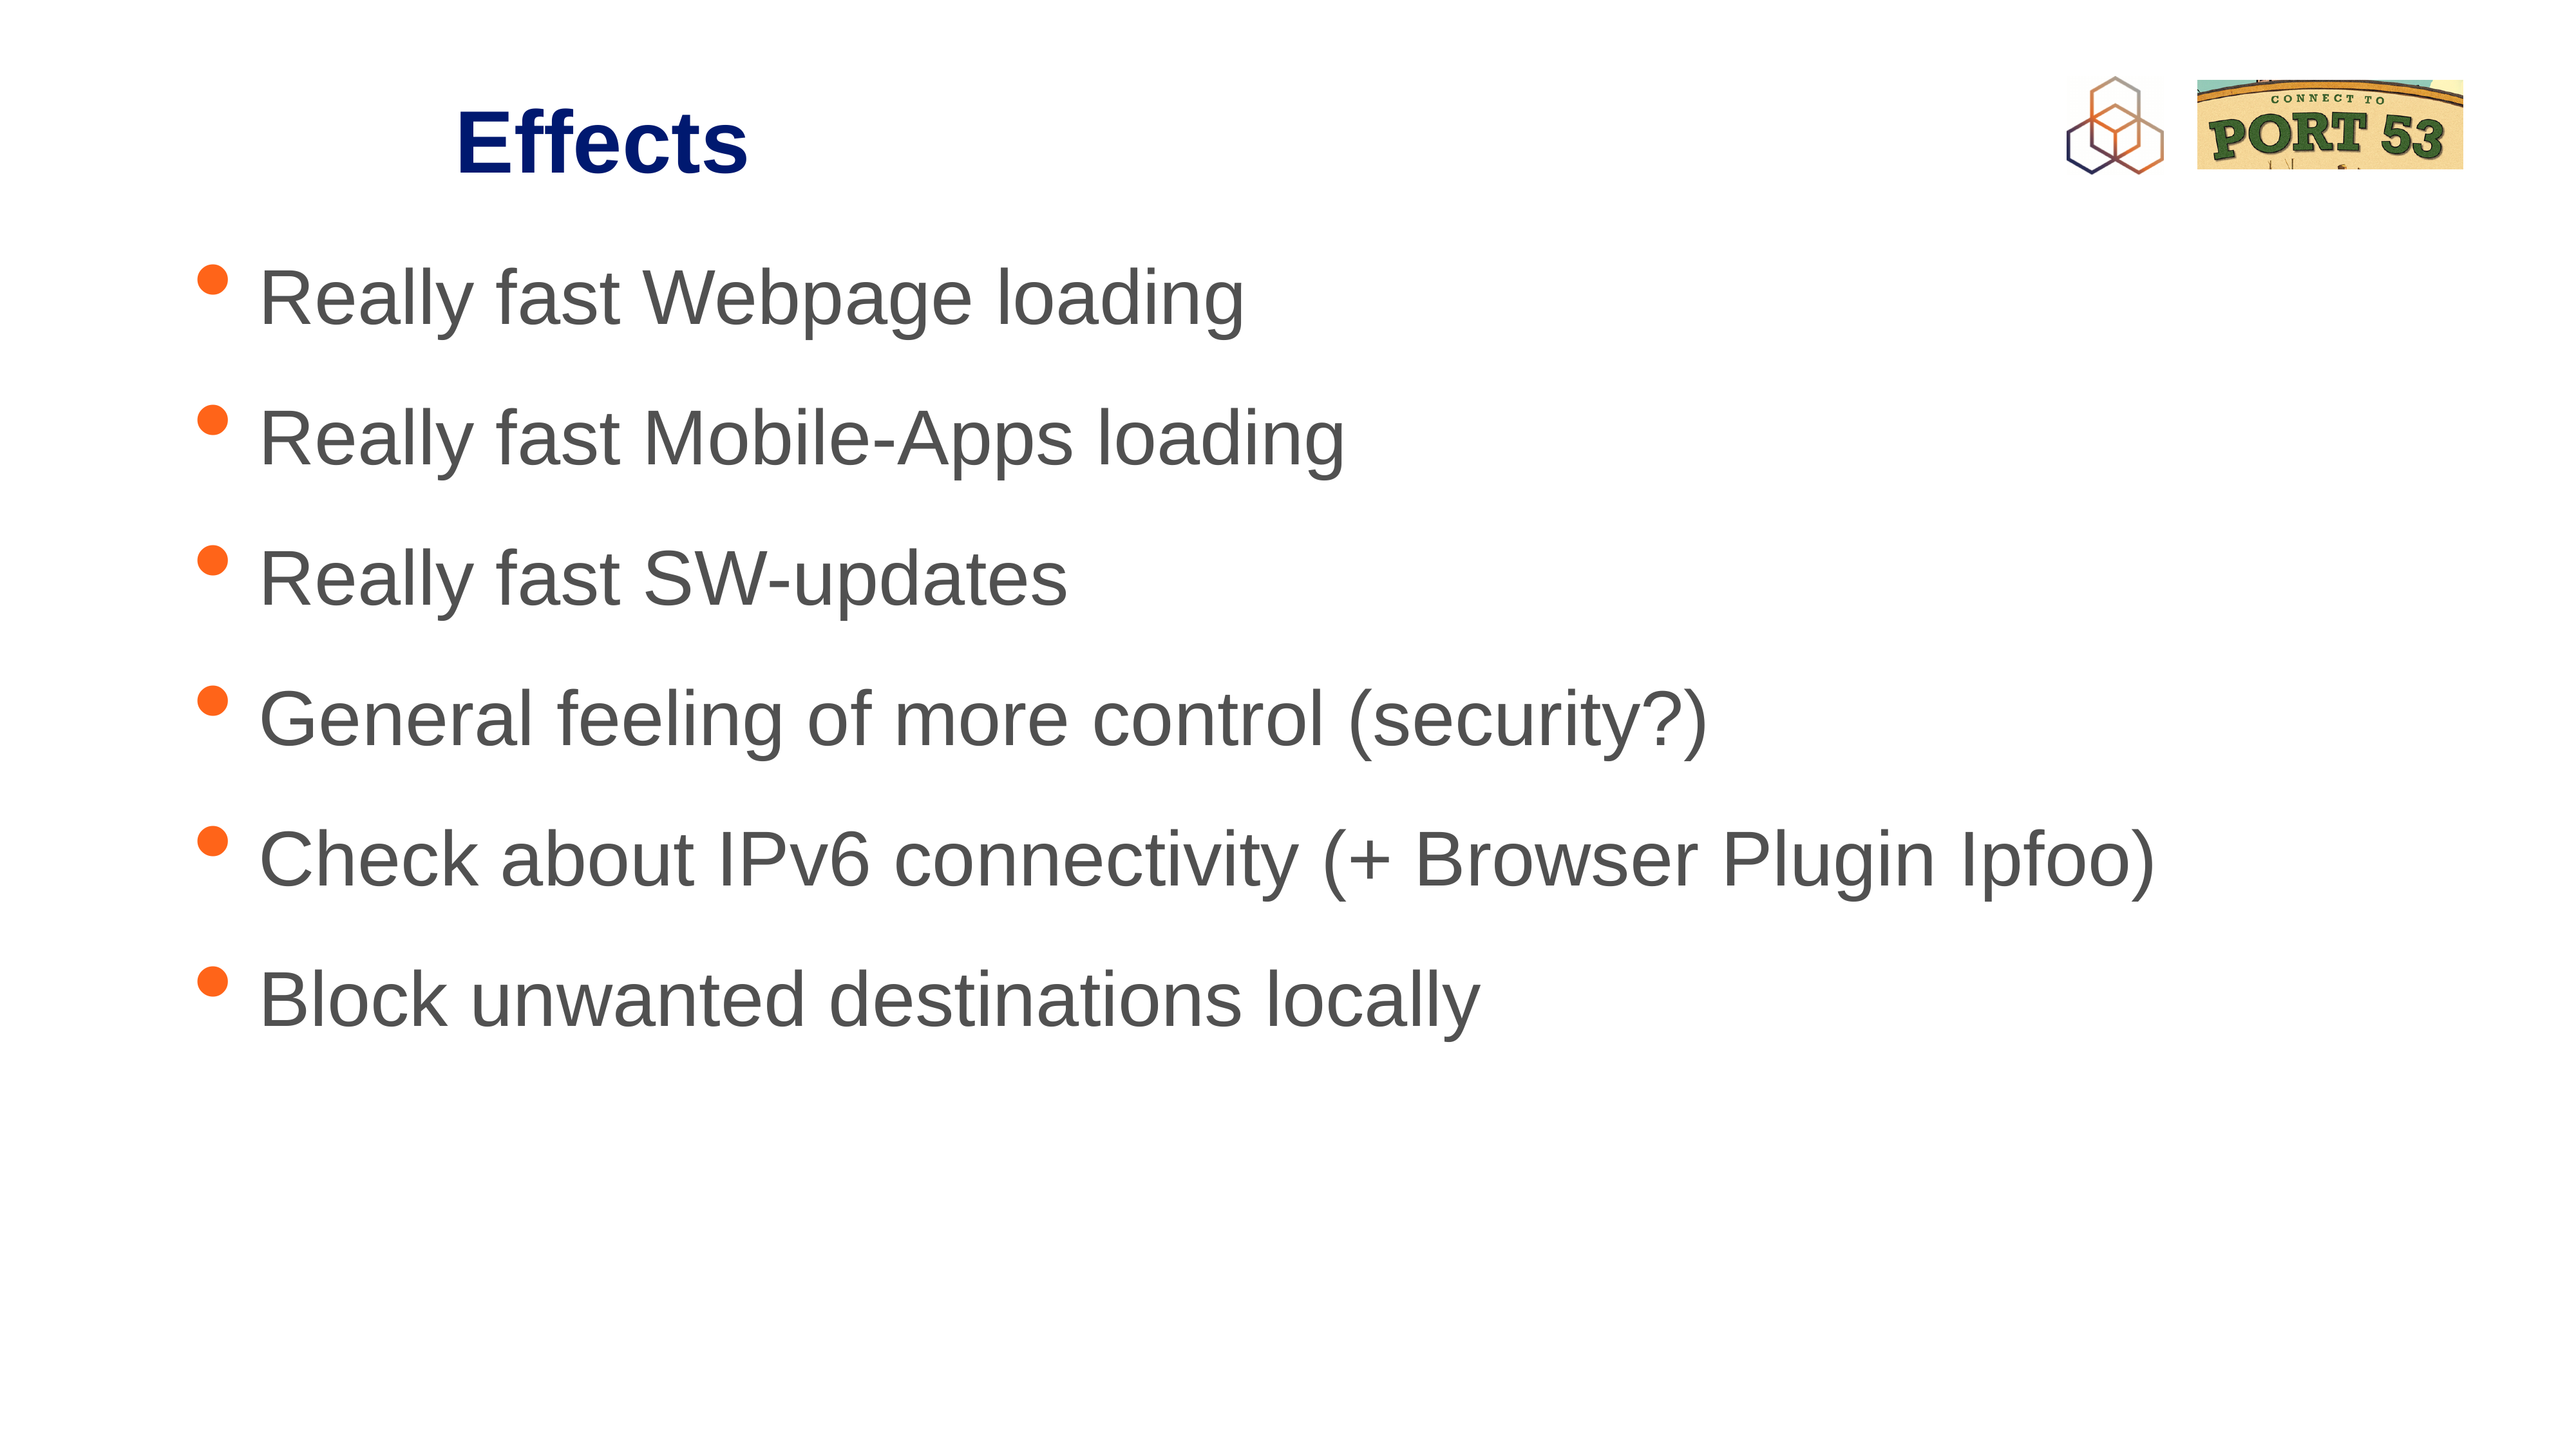

# Effects
Really fast Webpage loading
Really fast Mobile-Apps loading
Really fast SW-updates
General feeling of more control (security?)
Check about IPv6 connectivity (+ Browser Plugin Ipfoo)
Block unwanted destinations locally